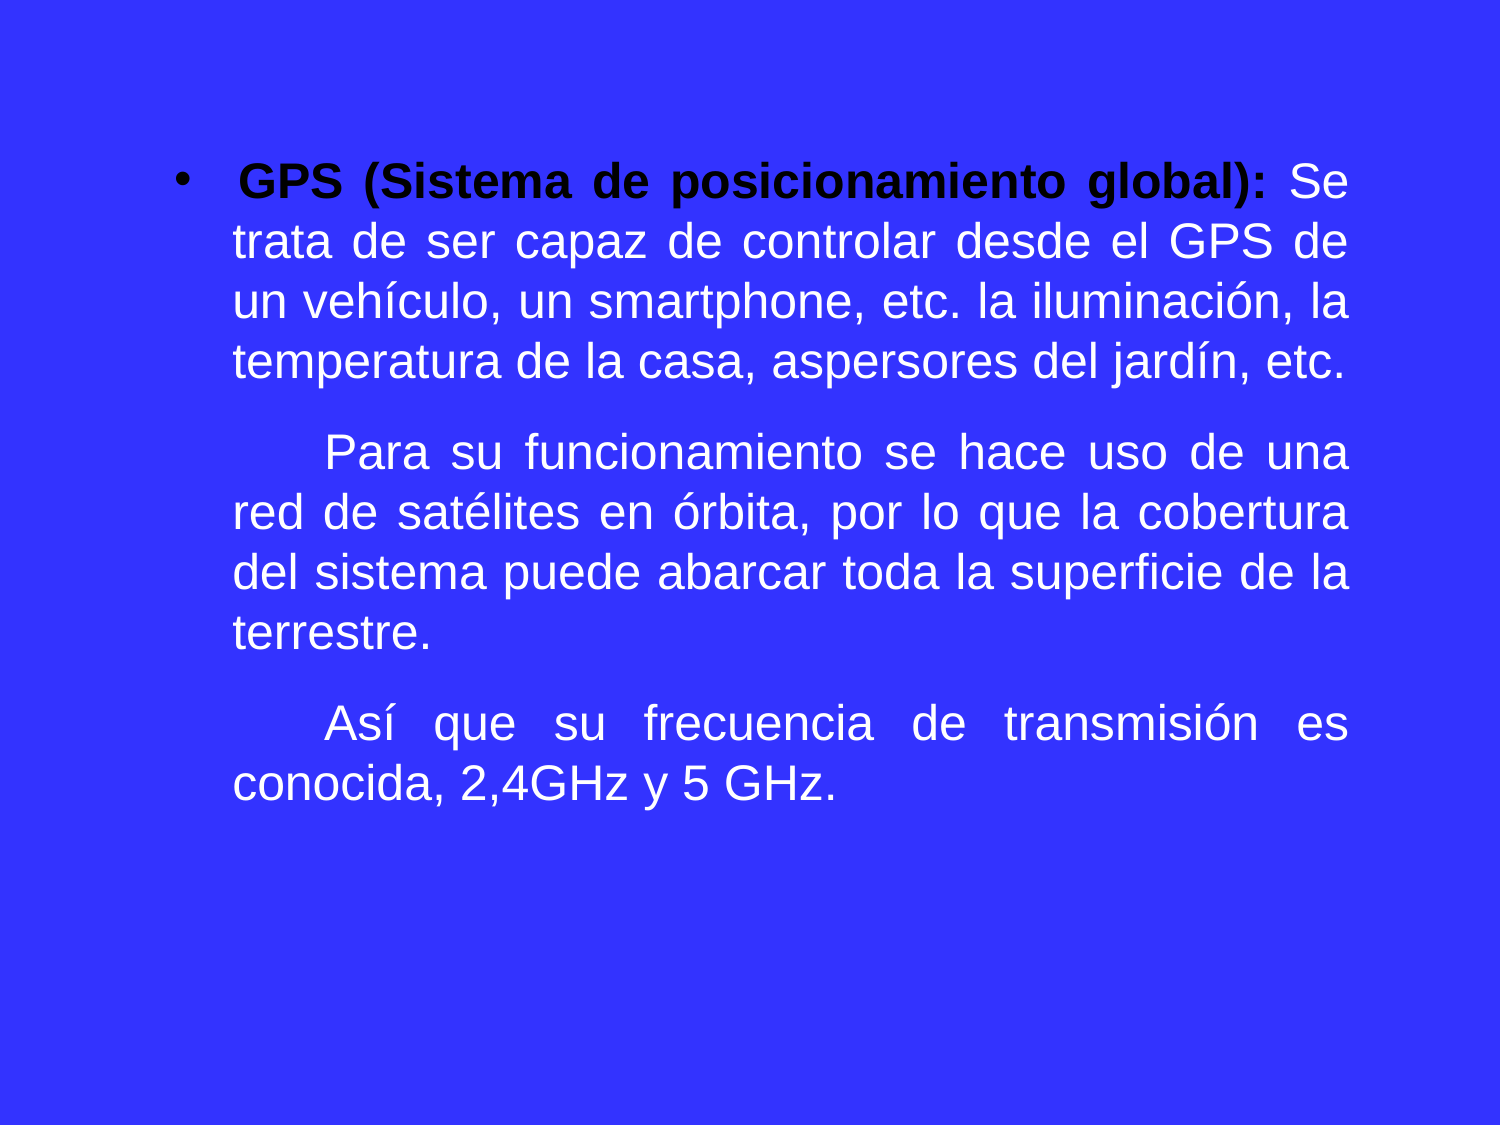

GPS (Sistema de posicionamiento global): Se 	trata de ser capaz de controlar desde el GPS de 	un vehículo, un smartphone, etc. la iluminación, la 	temperatura de la casa, aspersores del jardín, etc.
		Para su funcionamiento se hace uso de una 	red de satélites en órbita, por lo que la cobertura 	del sistema puede abarcar toda la superficie de la 	terrestre.
		Así que su frecuencia de transmisión es 	conocida, 2,4GHz y 5 GHz.